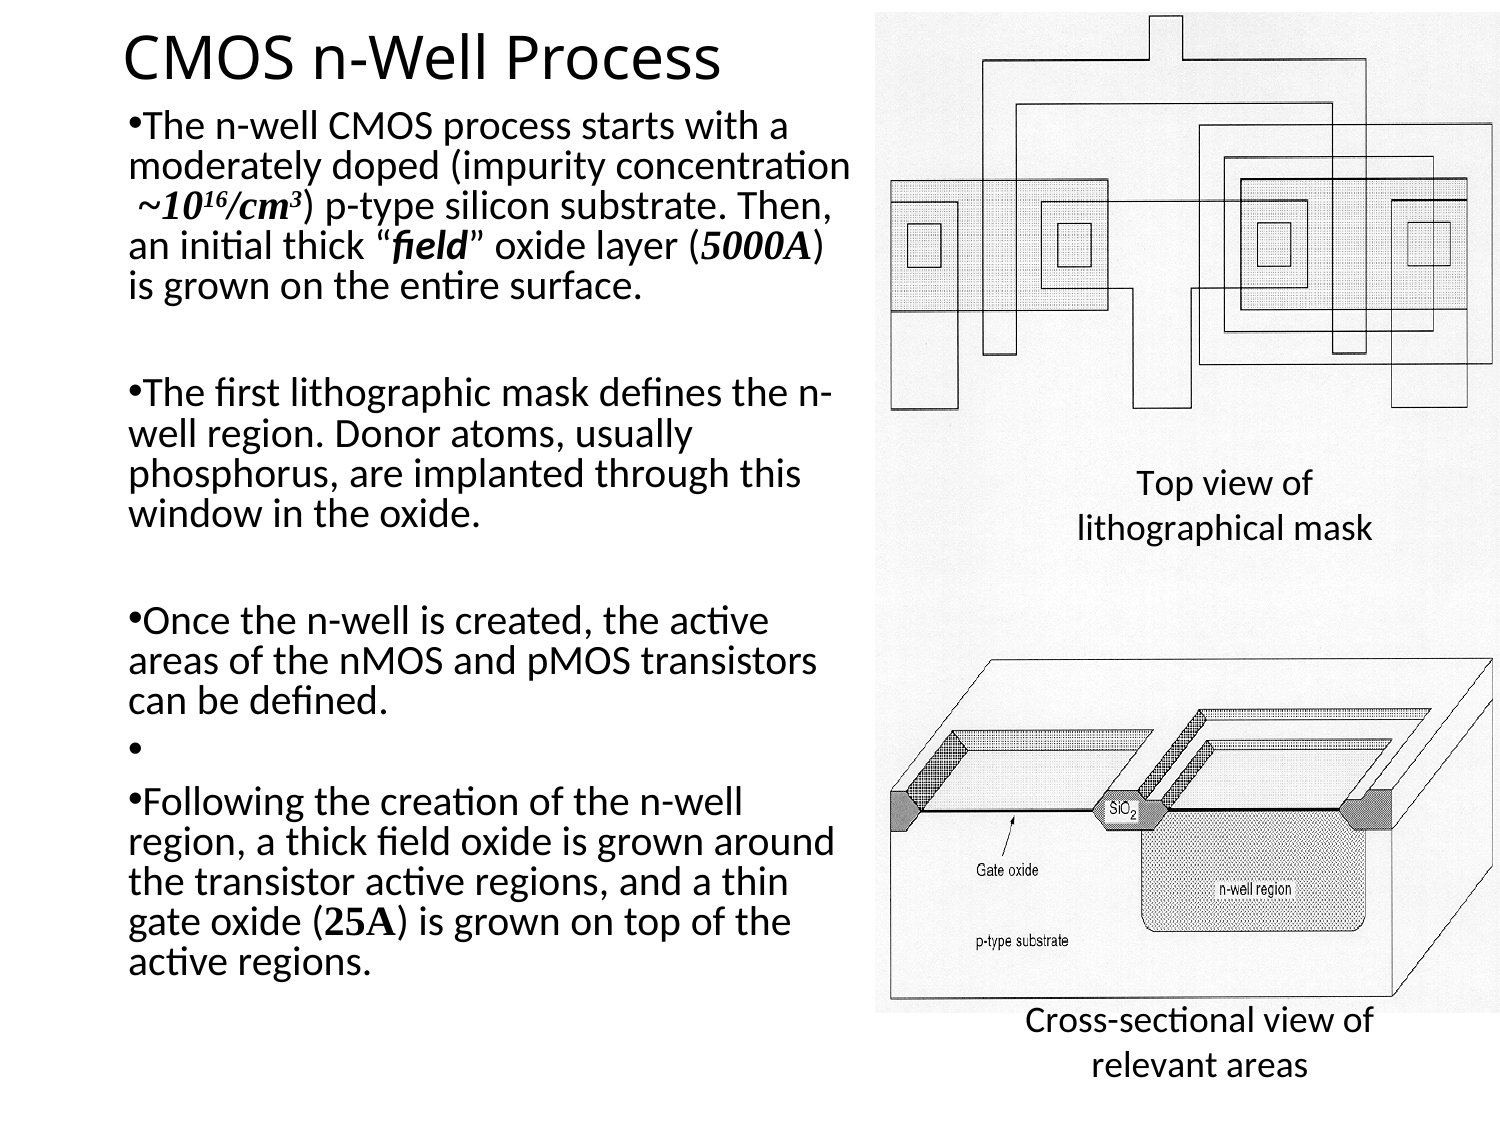

# CMOS n-Well Process
The n-well CMOS process starts with a moderately doped (impurity concentration ~1016/cm3) p-type silicon substrate. Then, an initial thick “field” oxide layer (5000A) is grown on the entire surface.
The first lithographic mask defines the n-well region. Donor atoms, usually phosphorus, are implanted through this window in the oxide.
Once the n-well is created, the active areas of the nMOS and pMOS transistors can be defined.
Following the creation of the n-well region, a thick field oxide is grown around the transistor active regions, and a thin gate oxide (25A) is grown on top of the active regions.
Top view of lithographical mask
Cross-sectional view of relevant areas